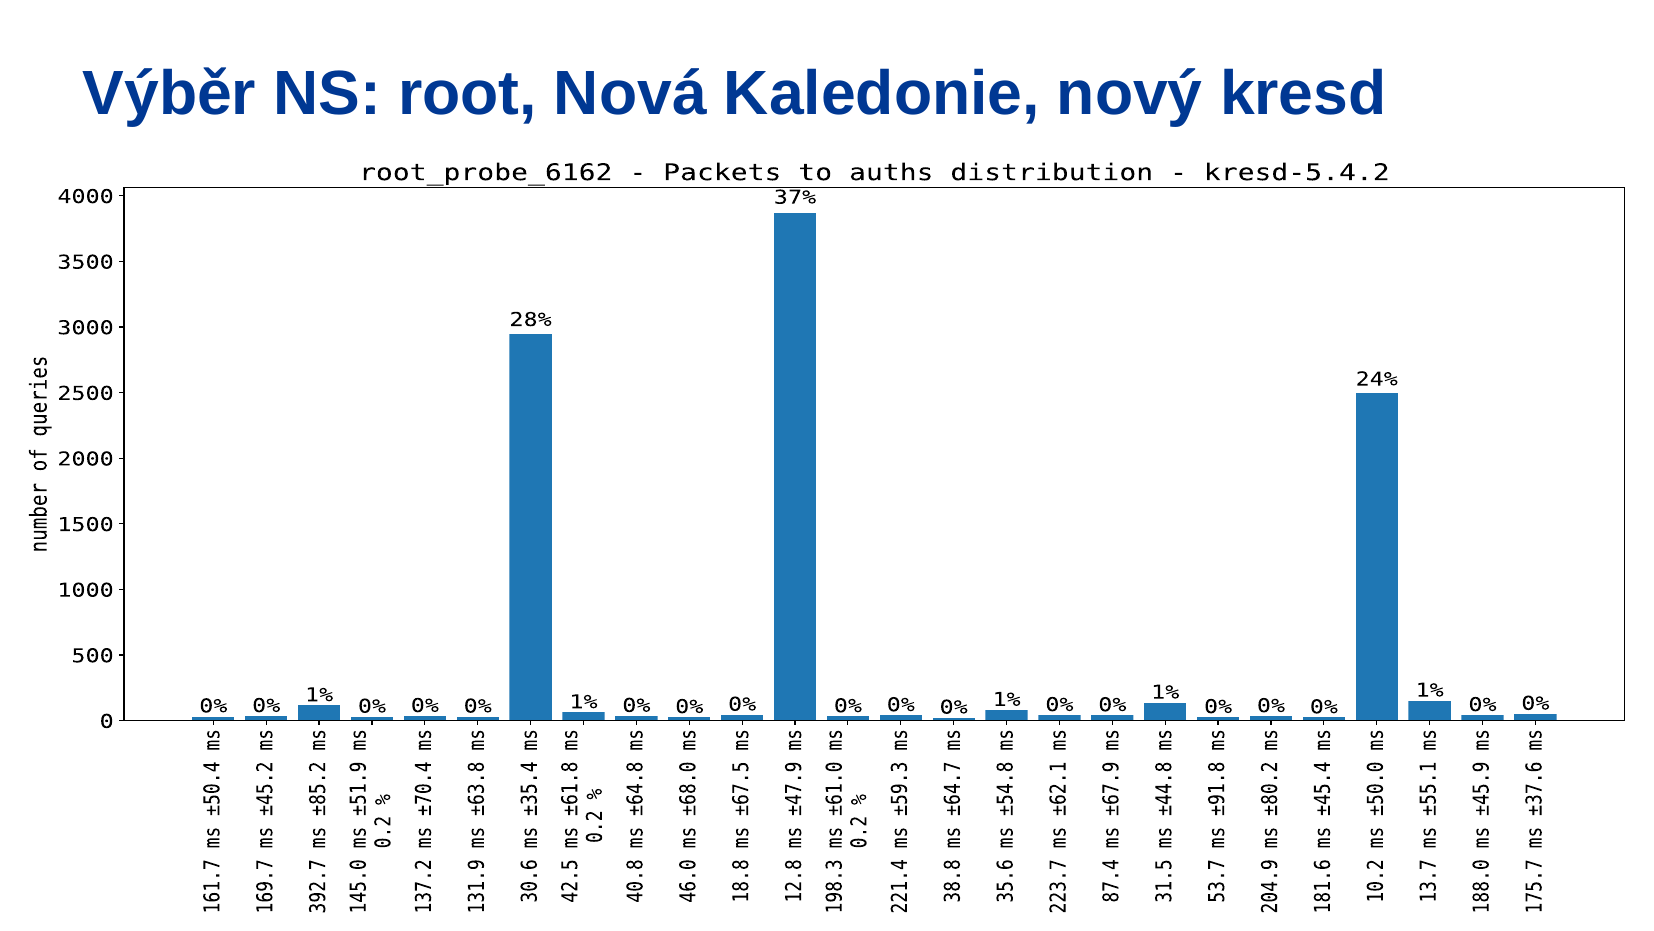

# Výběr NS: root, Nová Kaledonie, nový kresd